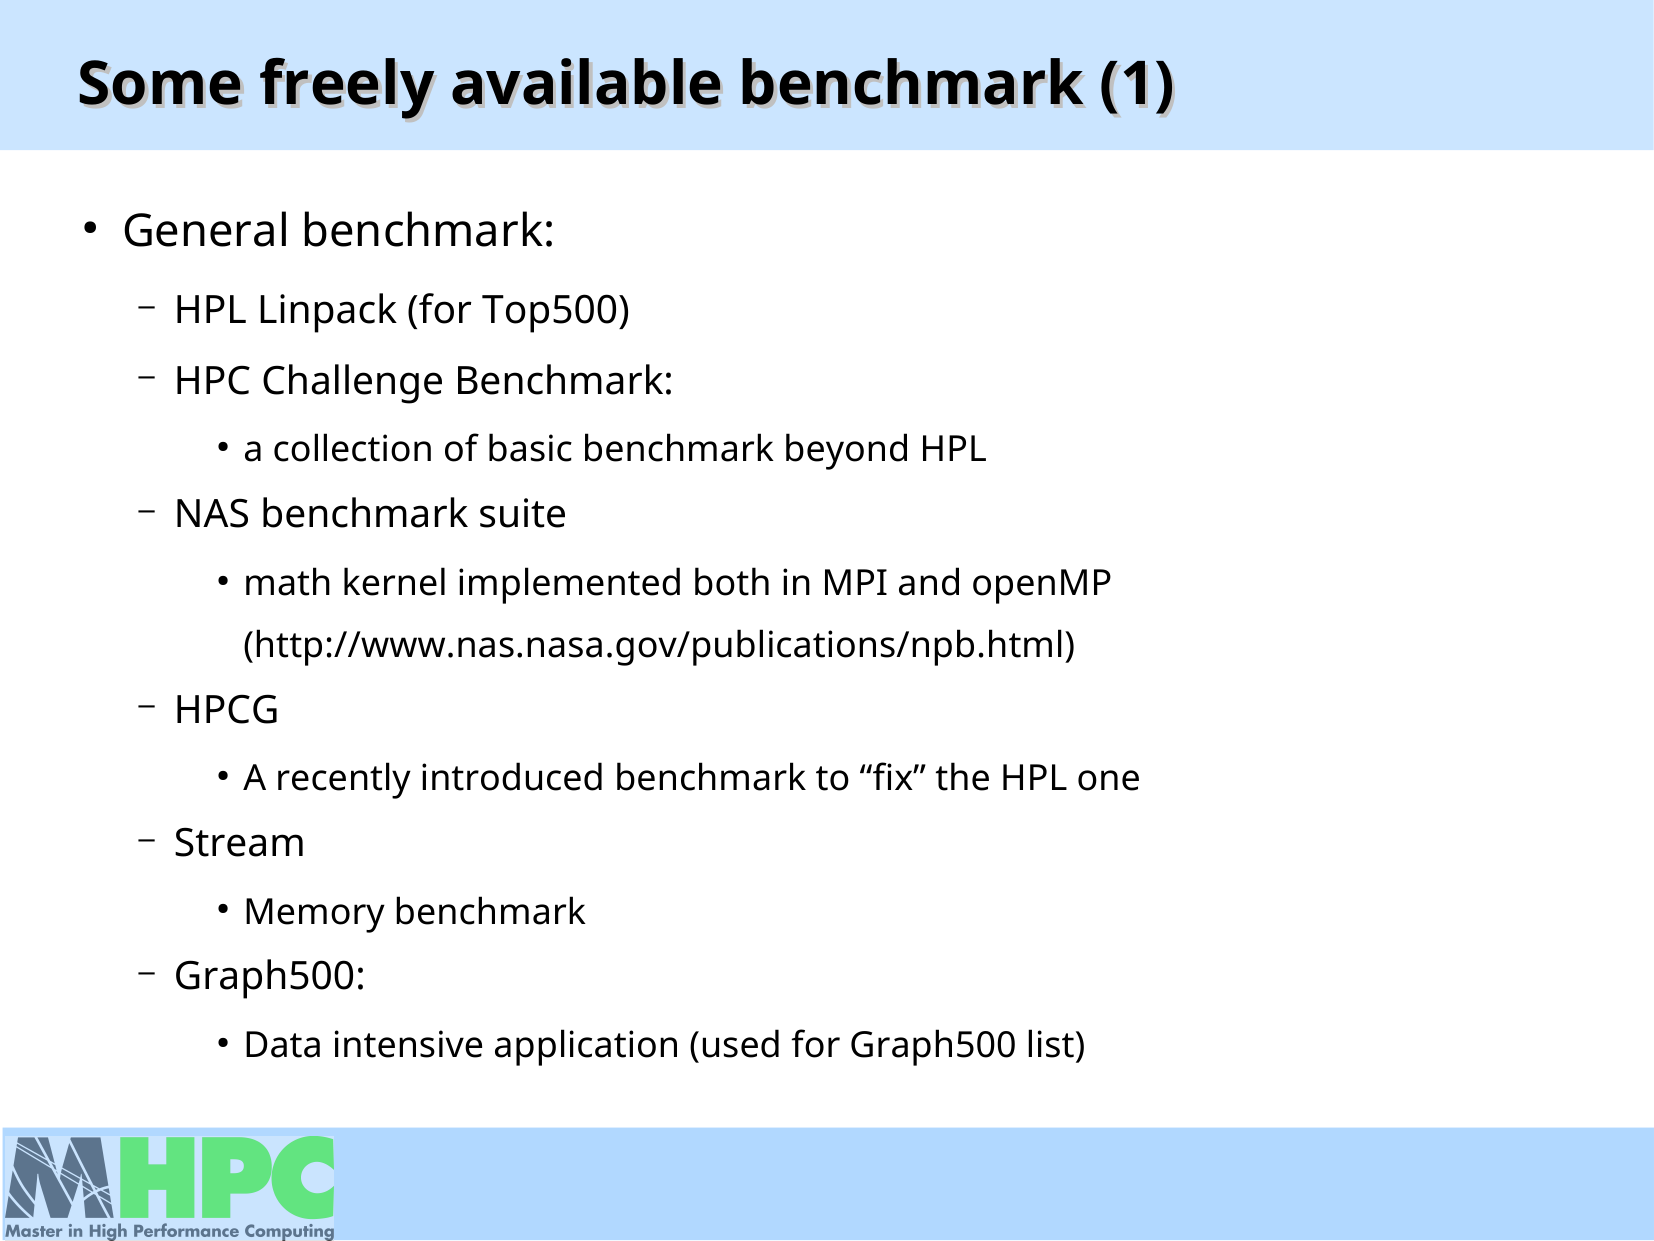

# Some freely available benchmark (1)
General benchmark:
HPL Linpack (for Top500)
HPC Challenge Benchmark:
a collection of basic benchmark beyond HPL
NAS benchmark suite
math kernel implemented both in MPI and openMP
(http://www.nas.nasa.gov/publications/npb.html)
HPCG
A recently introduced benchmark to “fix” the HPL one
Stream
Memory benchmark
Graph500:
Data intensive application (used for Graph500 list)